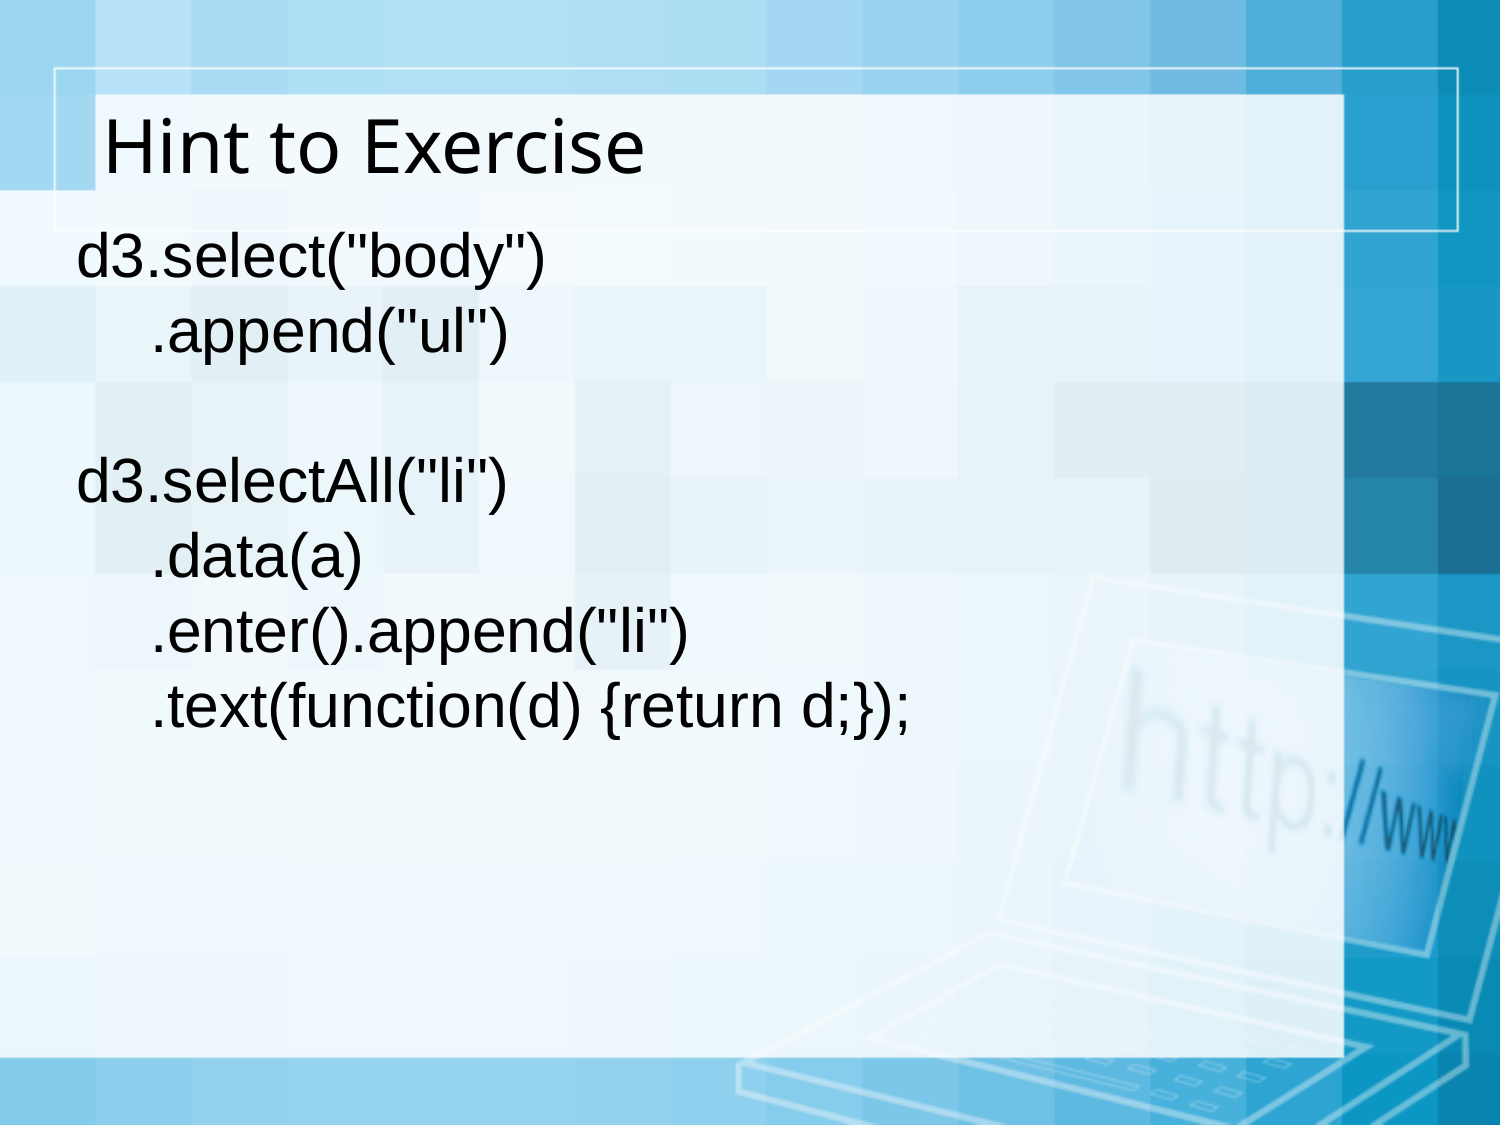

# Hint to Exercise
d3.select("body")
	.append("ul")
d3.selectAll("li")
	.data(a)
	.enter().append("li")
	.text(function(d) {return d;});